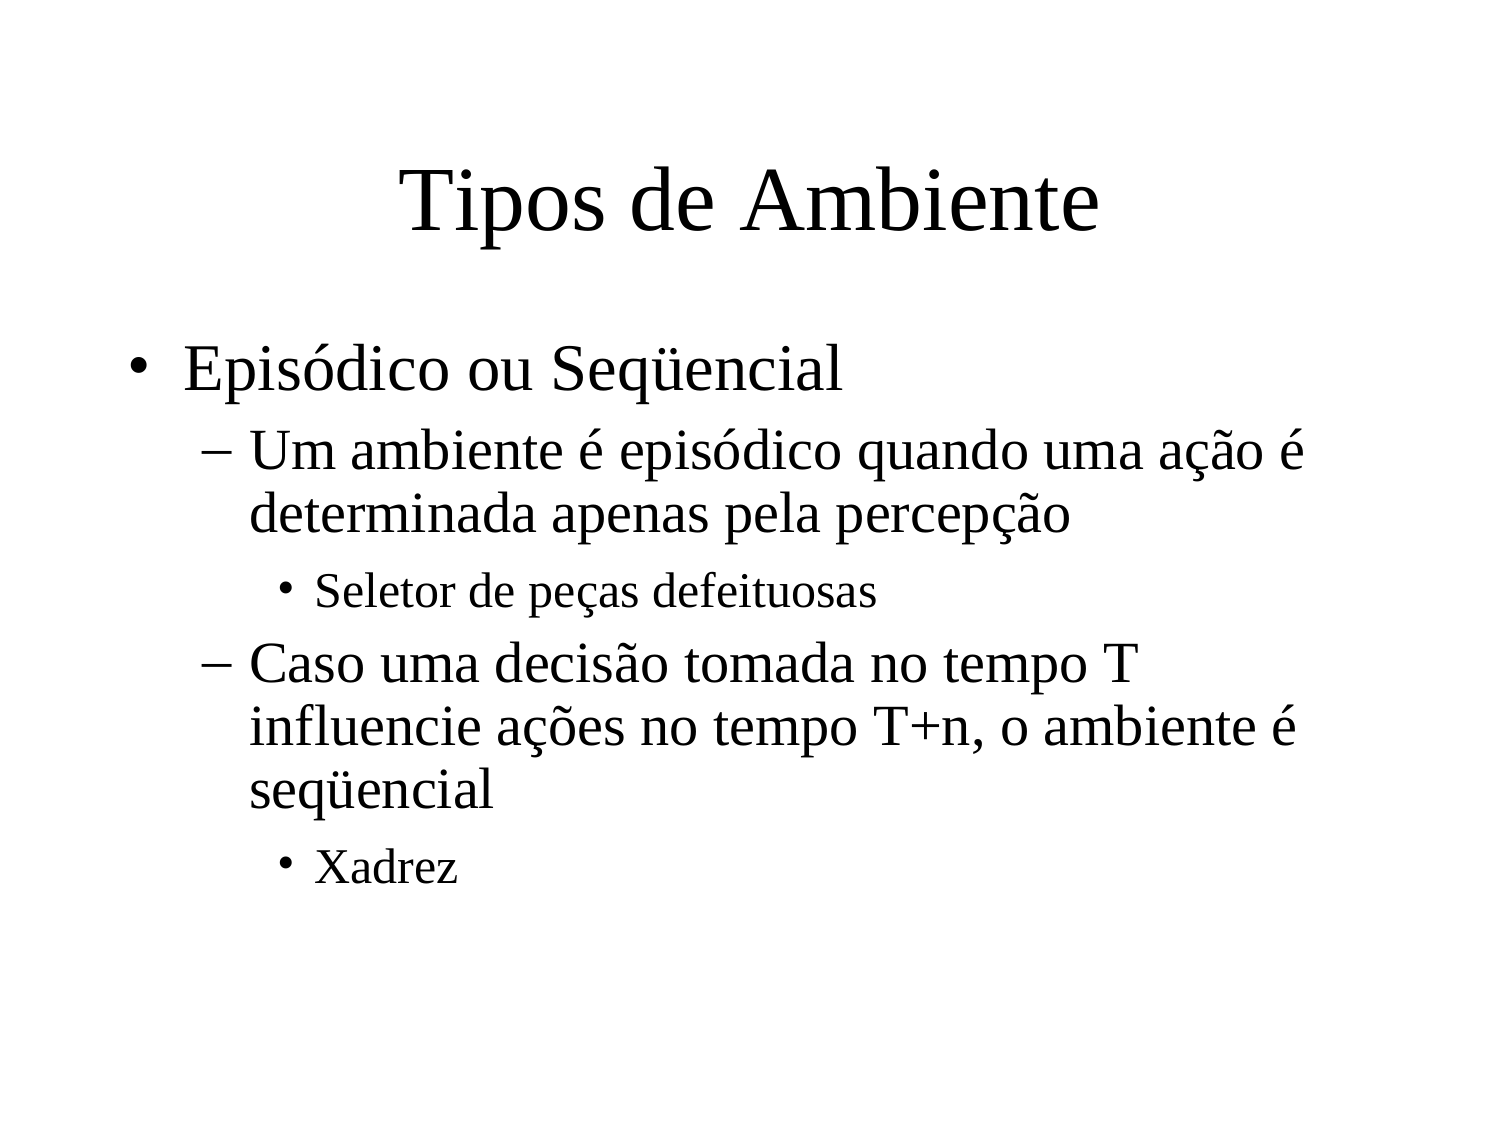

# Tipos de Ambiente
Episódico ou Seqüencial
Um ambiente é episódico quando uma ação é determinada apenas pela percepção
Seletor de peças defeituosas
Caso uma decisão tomada no tempo T influencie ações no tempo T+n, o ambiente é seqüencial
Xadrez